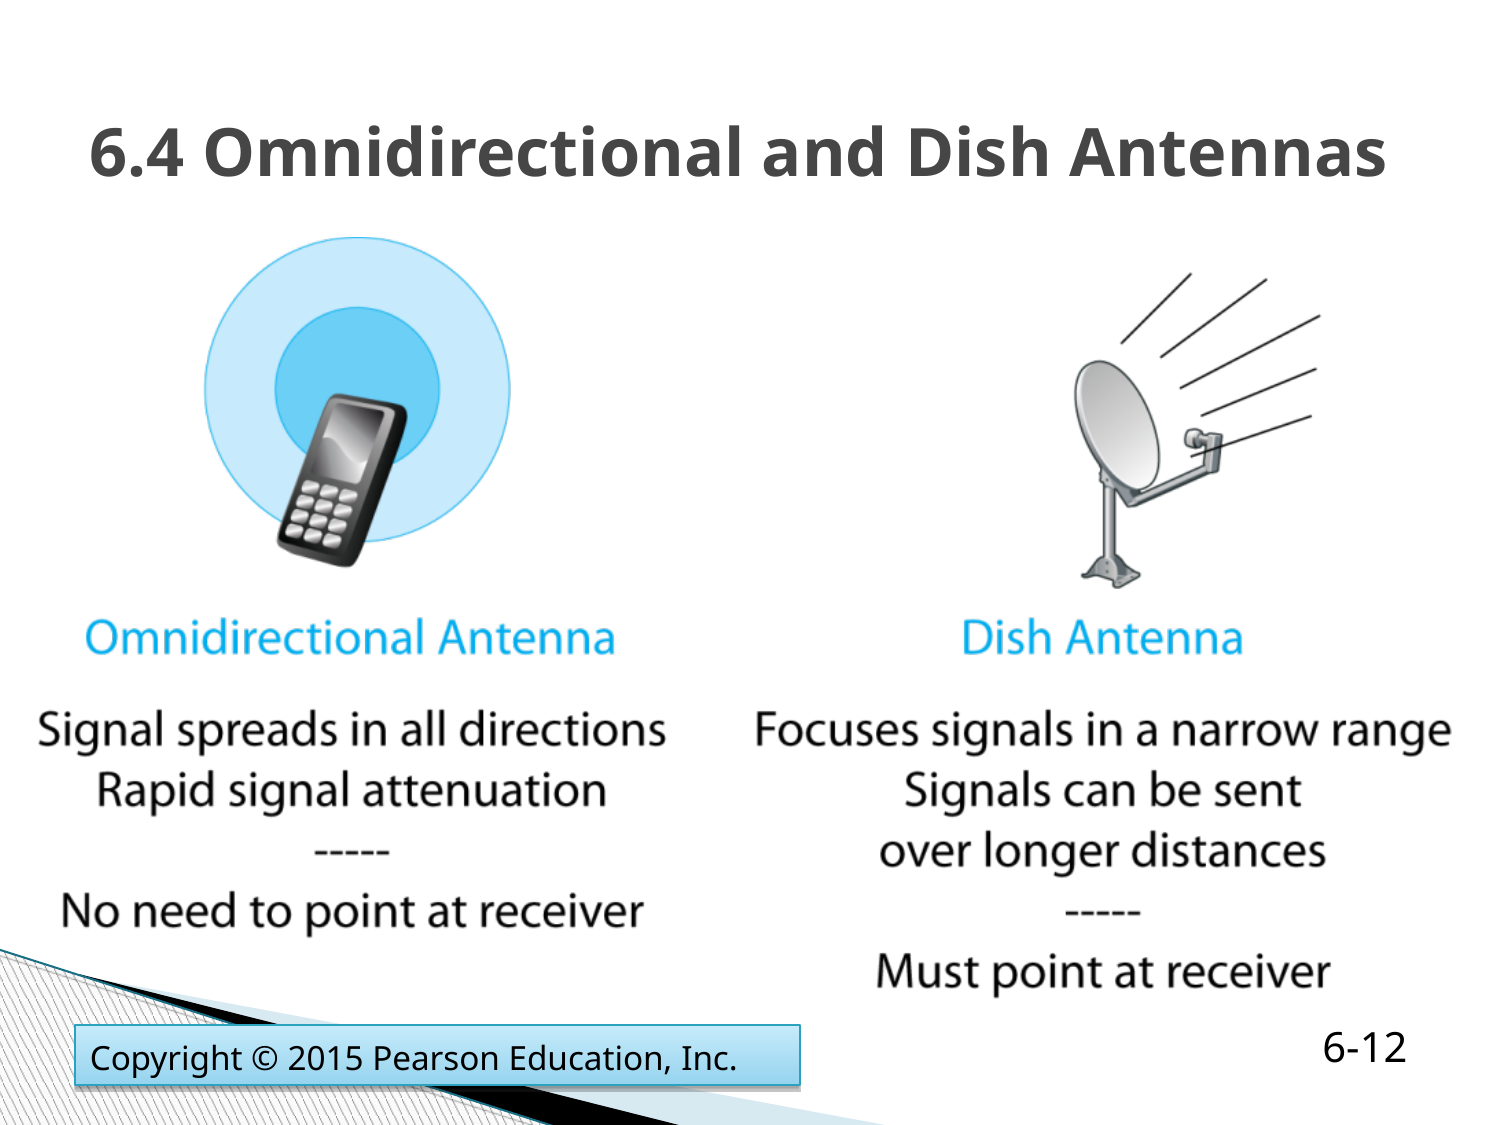

# 6.4 Omnidirectional and Dish Antennas
Copyright © 2015 Pearson Education, Inc.